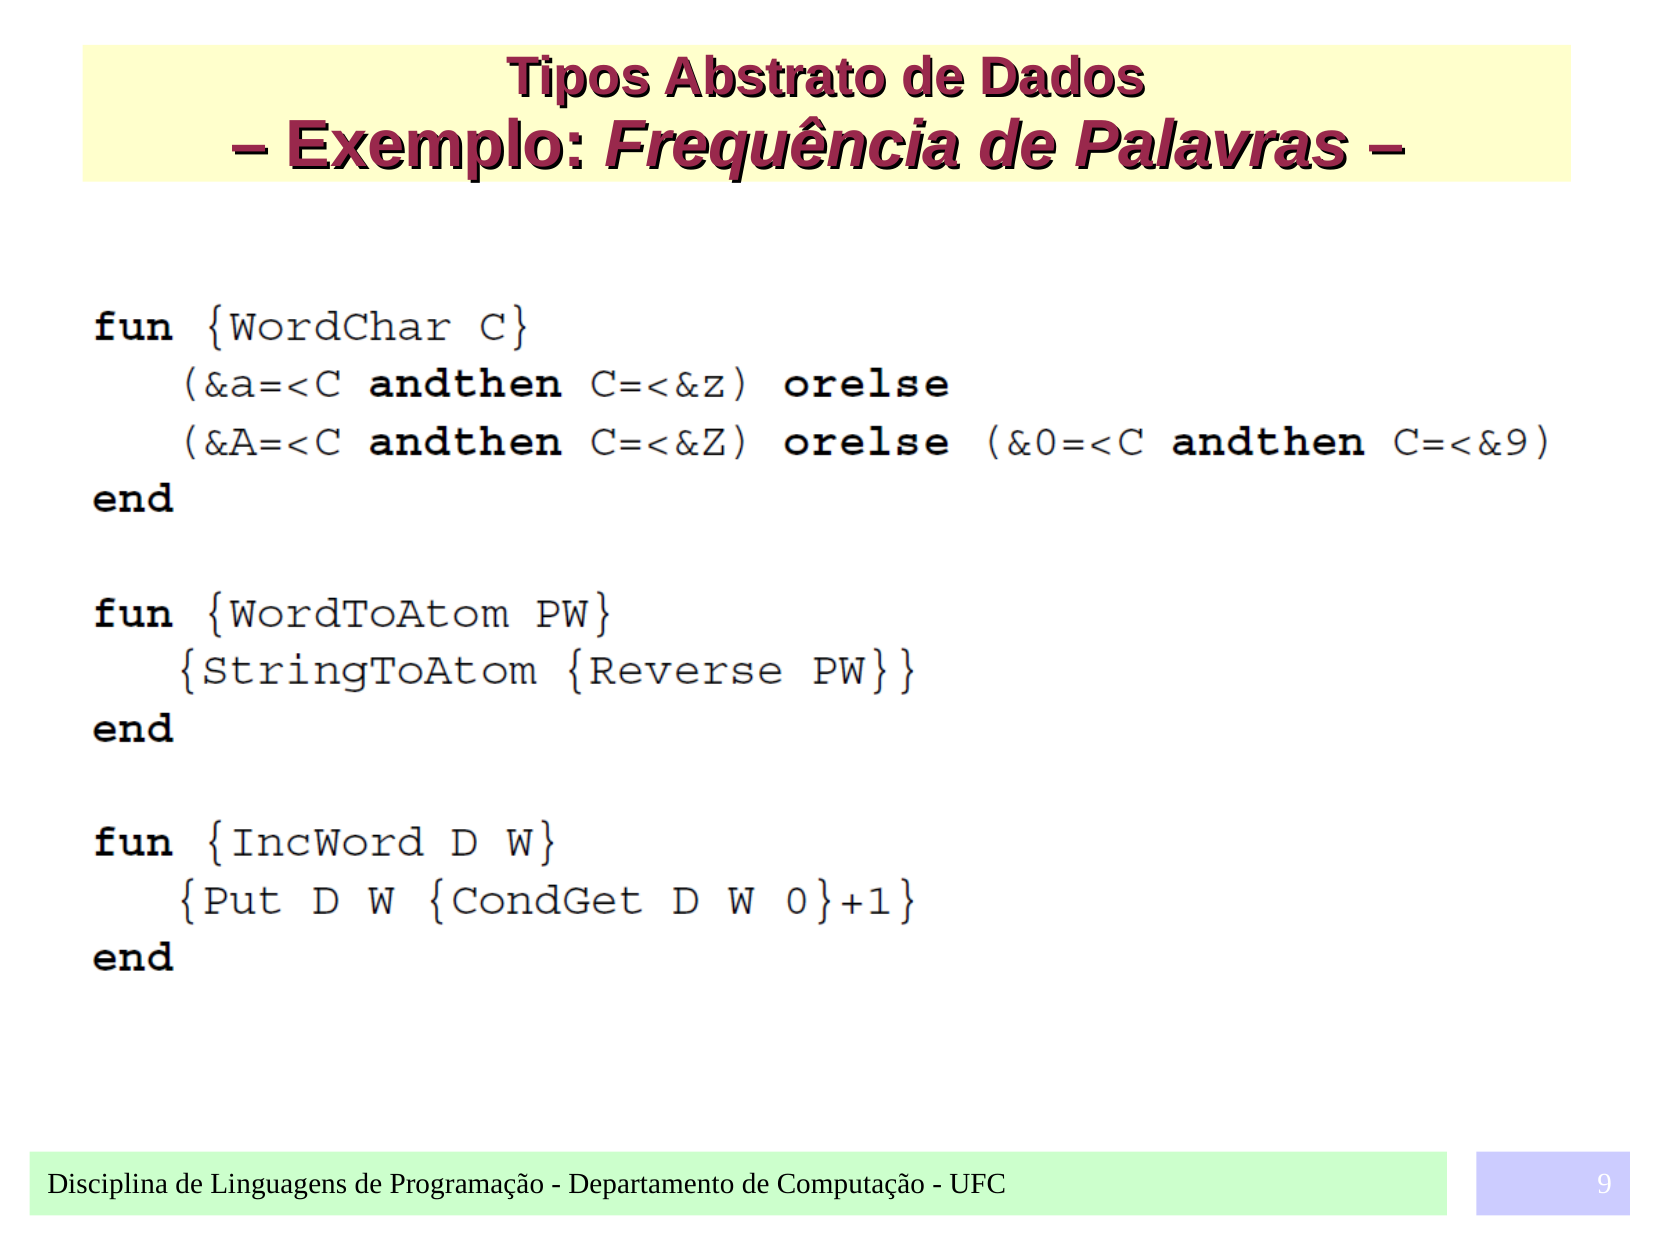

# Tipos Abstrato de Dados – Exemplo: Frequência de Palavras –
Disciplina de Linguagens de Programação - Departamento de Computação - UFC
9